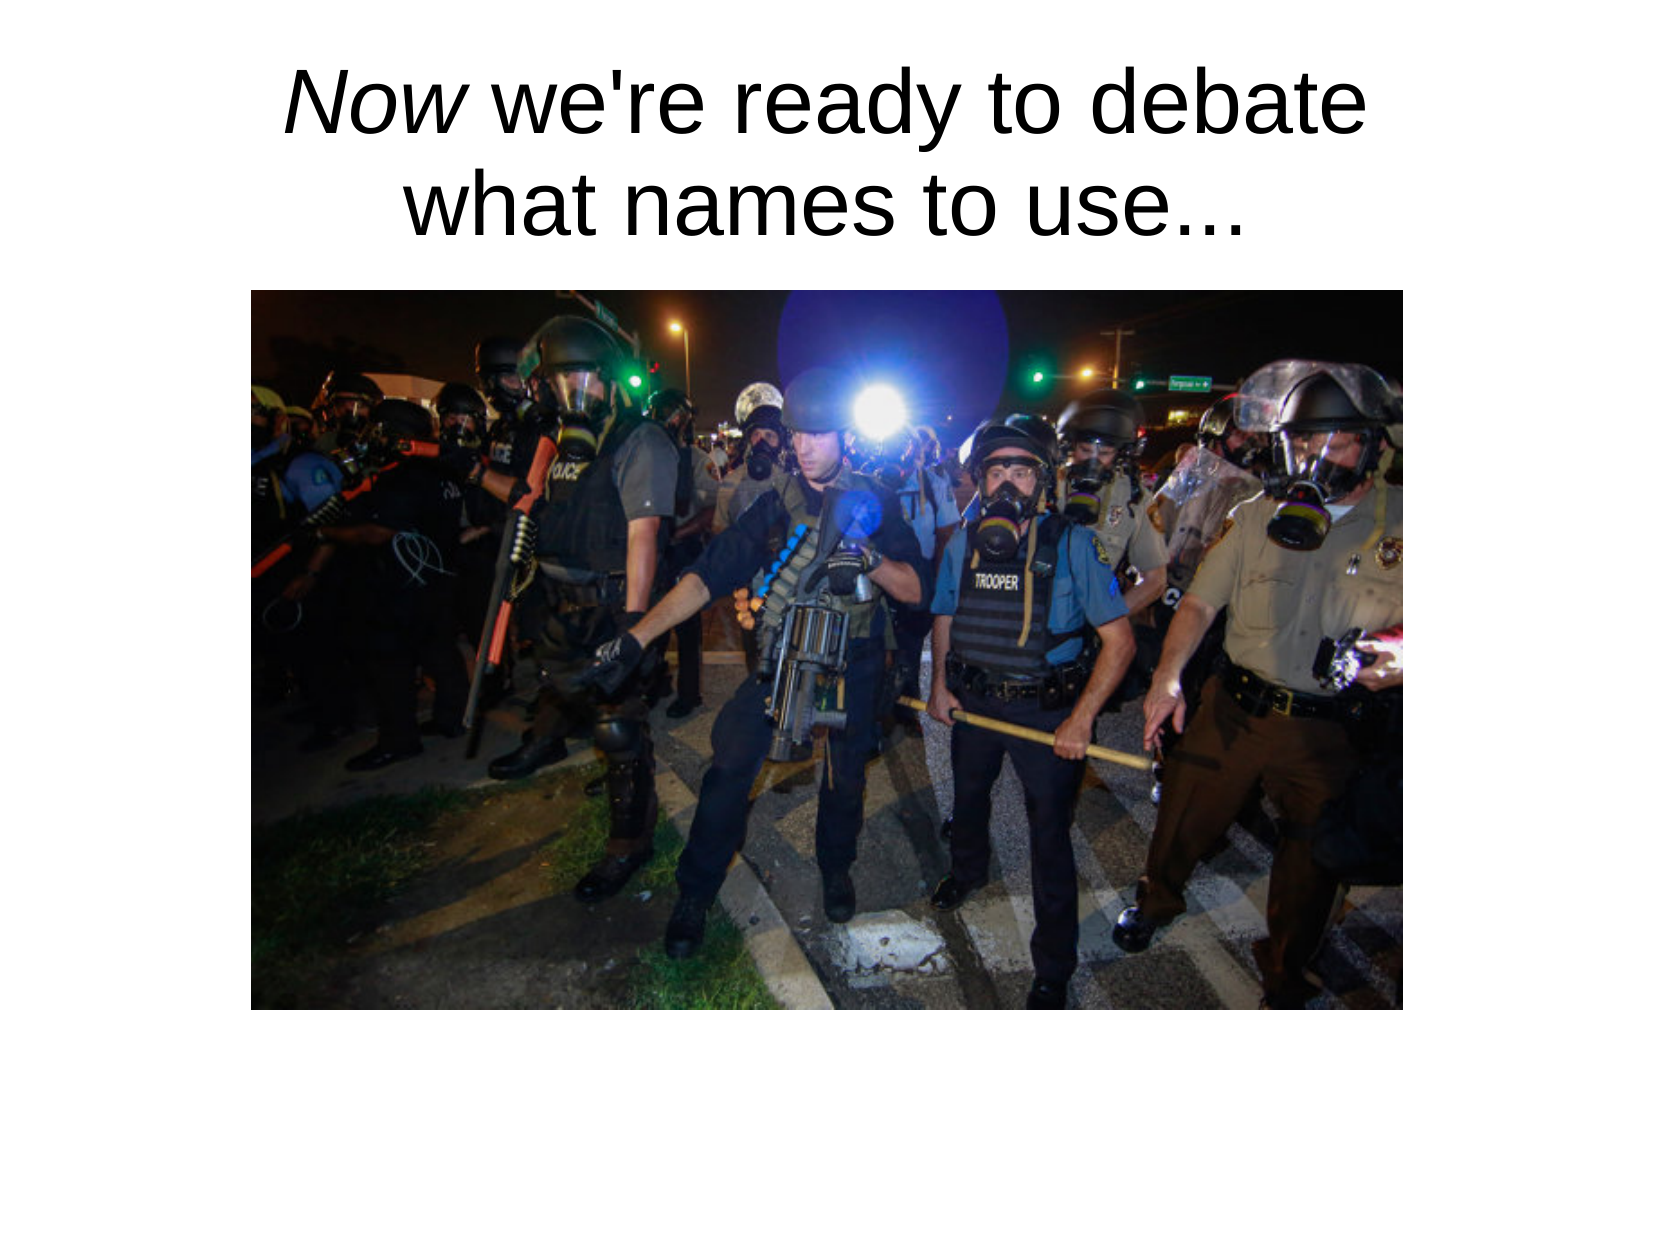

# Now we're ready to debate what names to use...